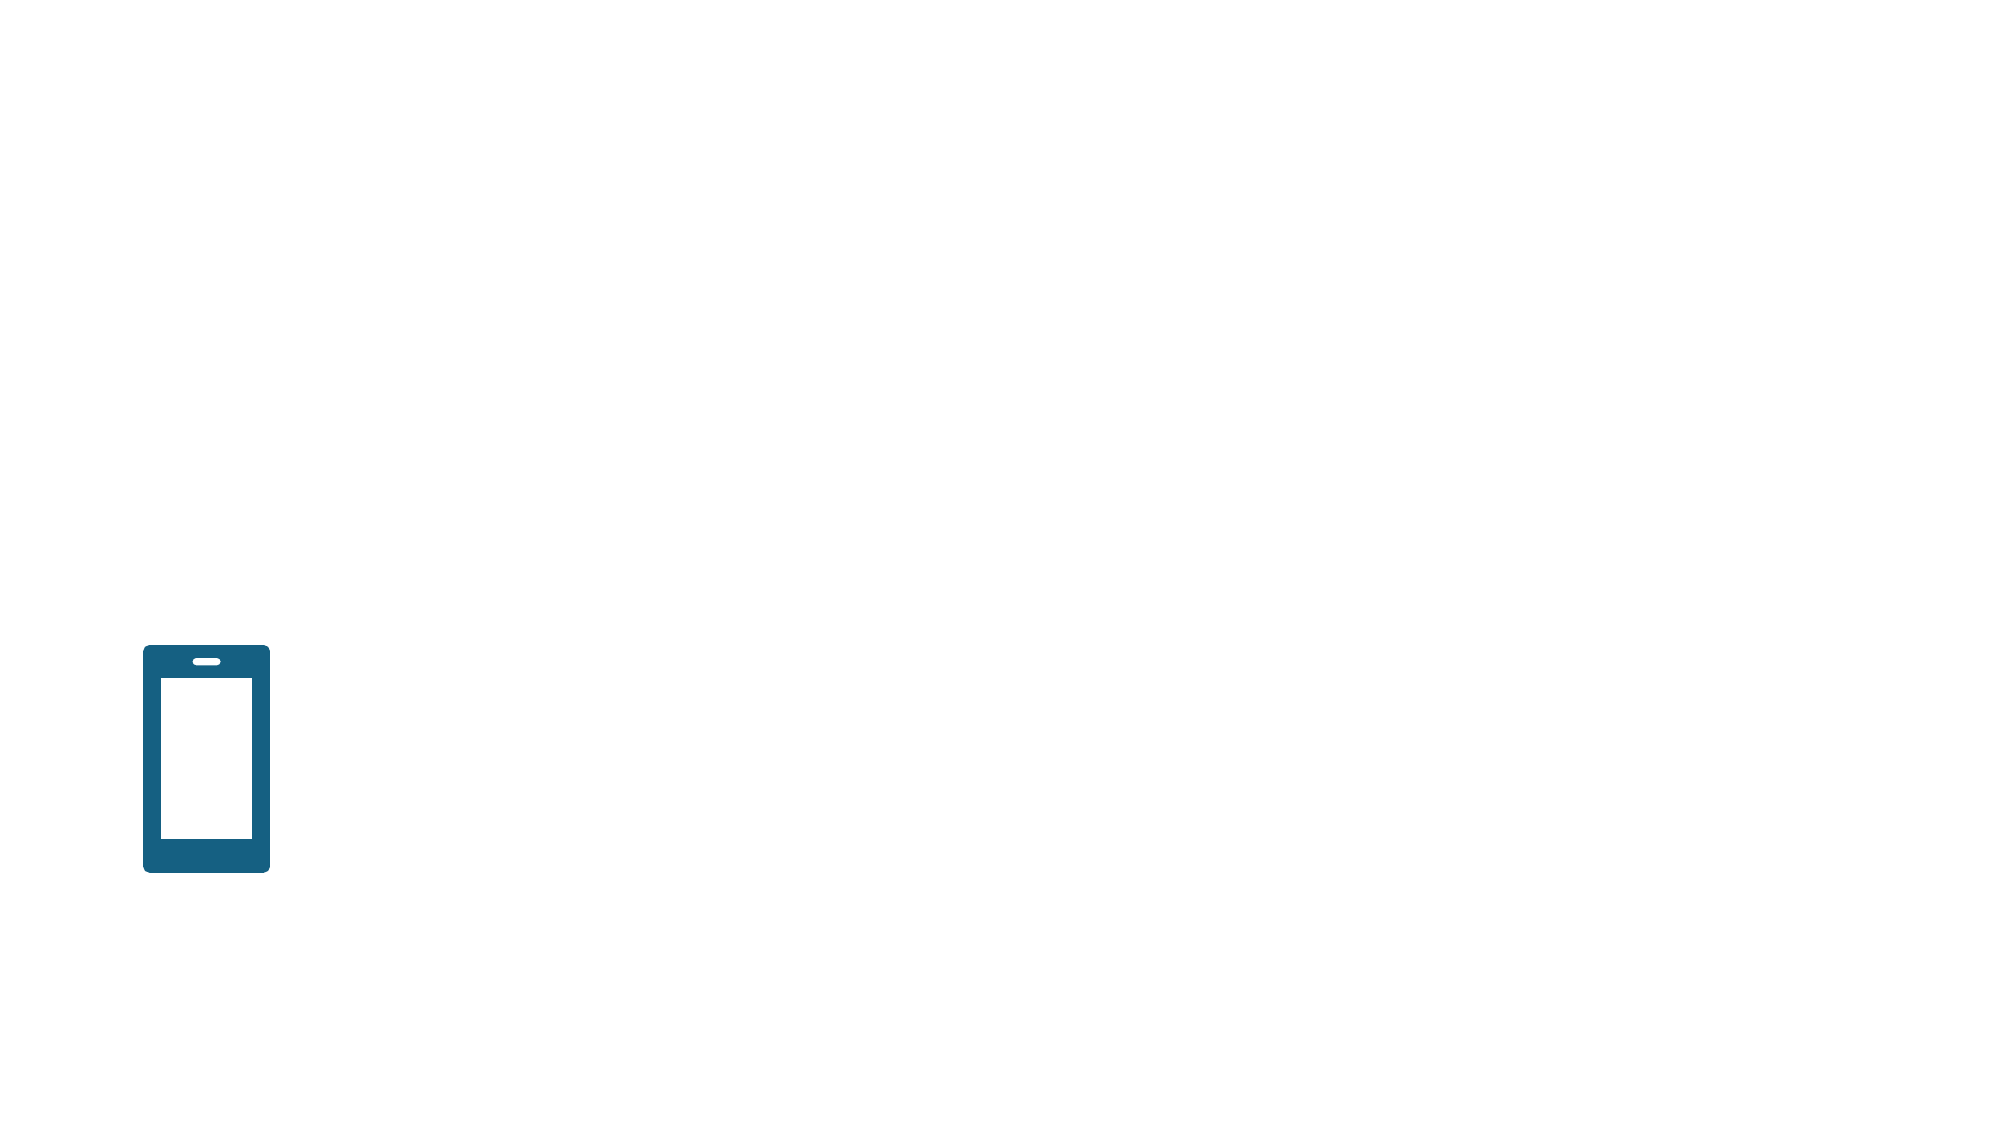

# People who use the smartphone for 2 hours or less don't have a headache?
https://www.ncbi.nlm.nih.gov/pmc/articles/PMC8015465/
https://edition.cnn.com/2020/03/04/health/smartphone-headache-wellness/index.html
https://www.sciencedirect.com/science/article/pii/S0013935124001944
Through these studies, excessive cell phone use increases the duration and frequency of headaches. The famous "text neck" also seems to have some relationship, considering that it causes tension in the spine. This excessive use in patients suffering from migraines is linked to nighttime drowsiness (which is also included in the data) and poor sleep quality. Therefore, it makes sense that people who use it for less than 2 hours do not have this problem.